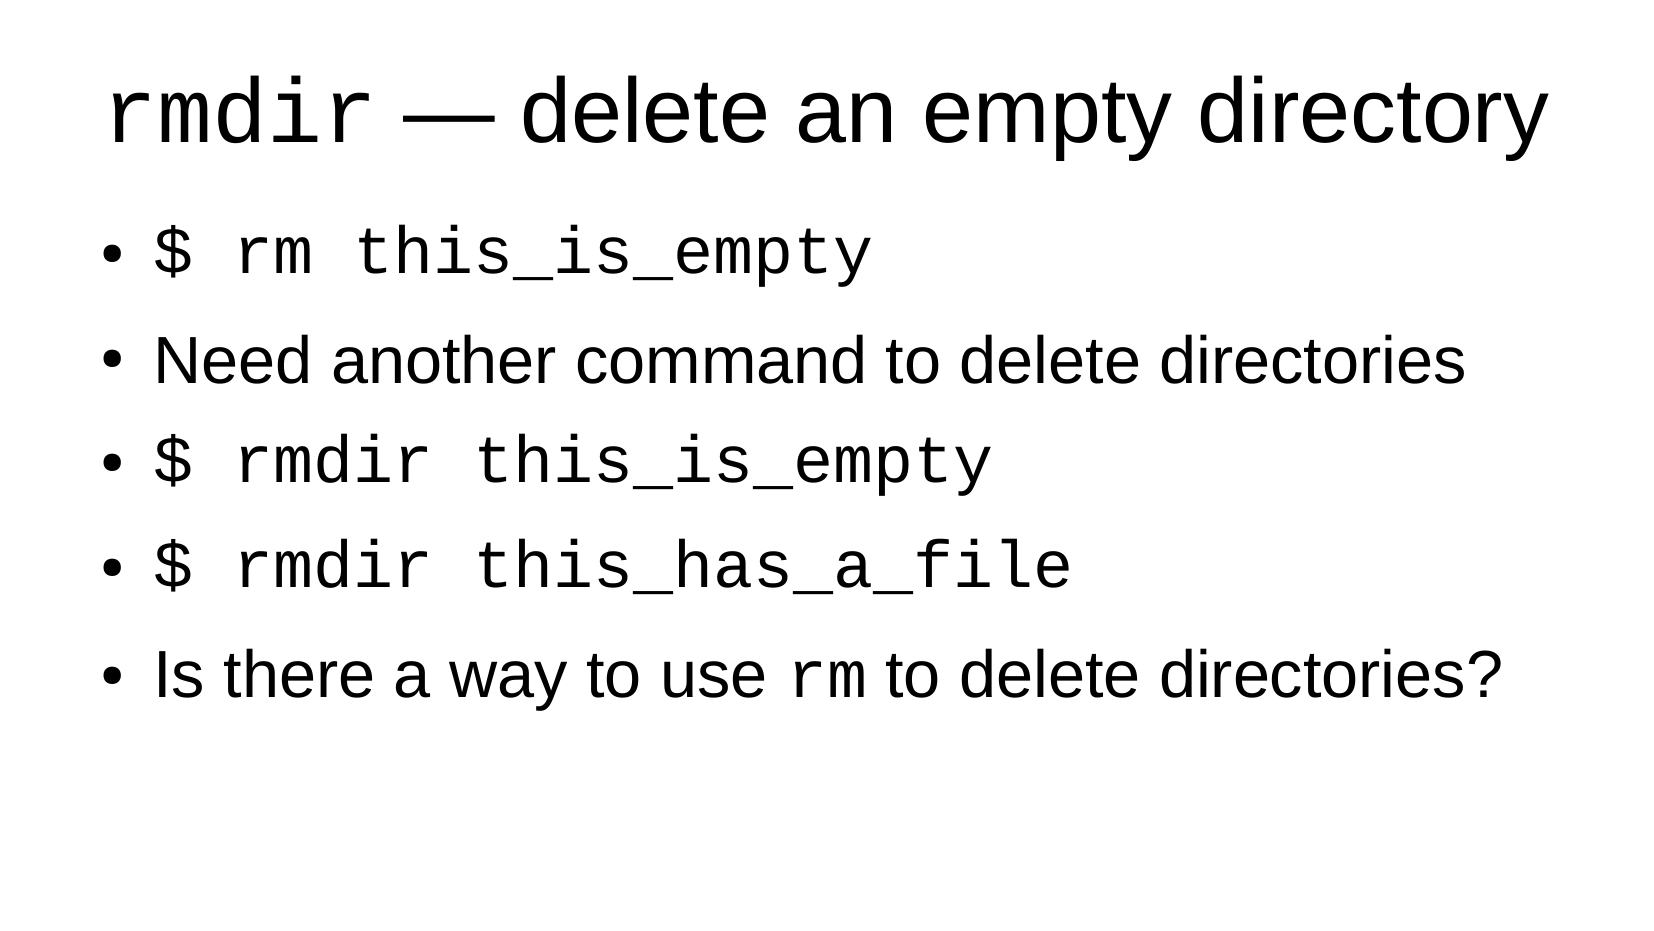

# rmdir — delete an empty directory
$ rm this_is_empty
Need another command to delete directories
$ rmdir this_is_empty
$ rmdir this_has_a_file
Is there a way to use rm to delete directories?